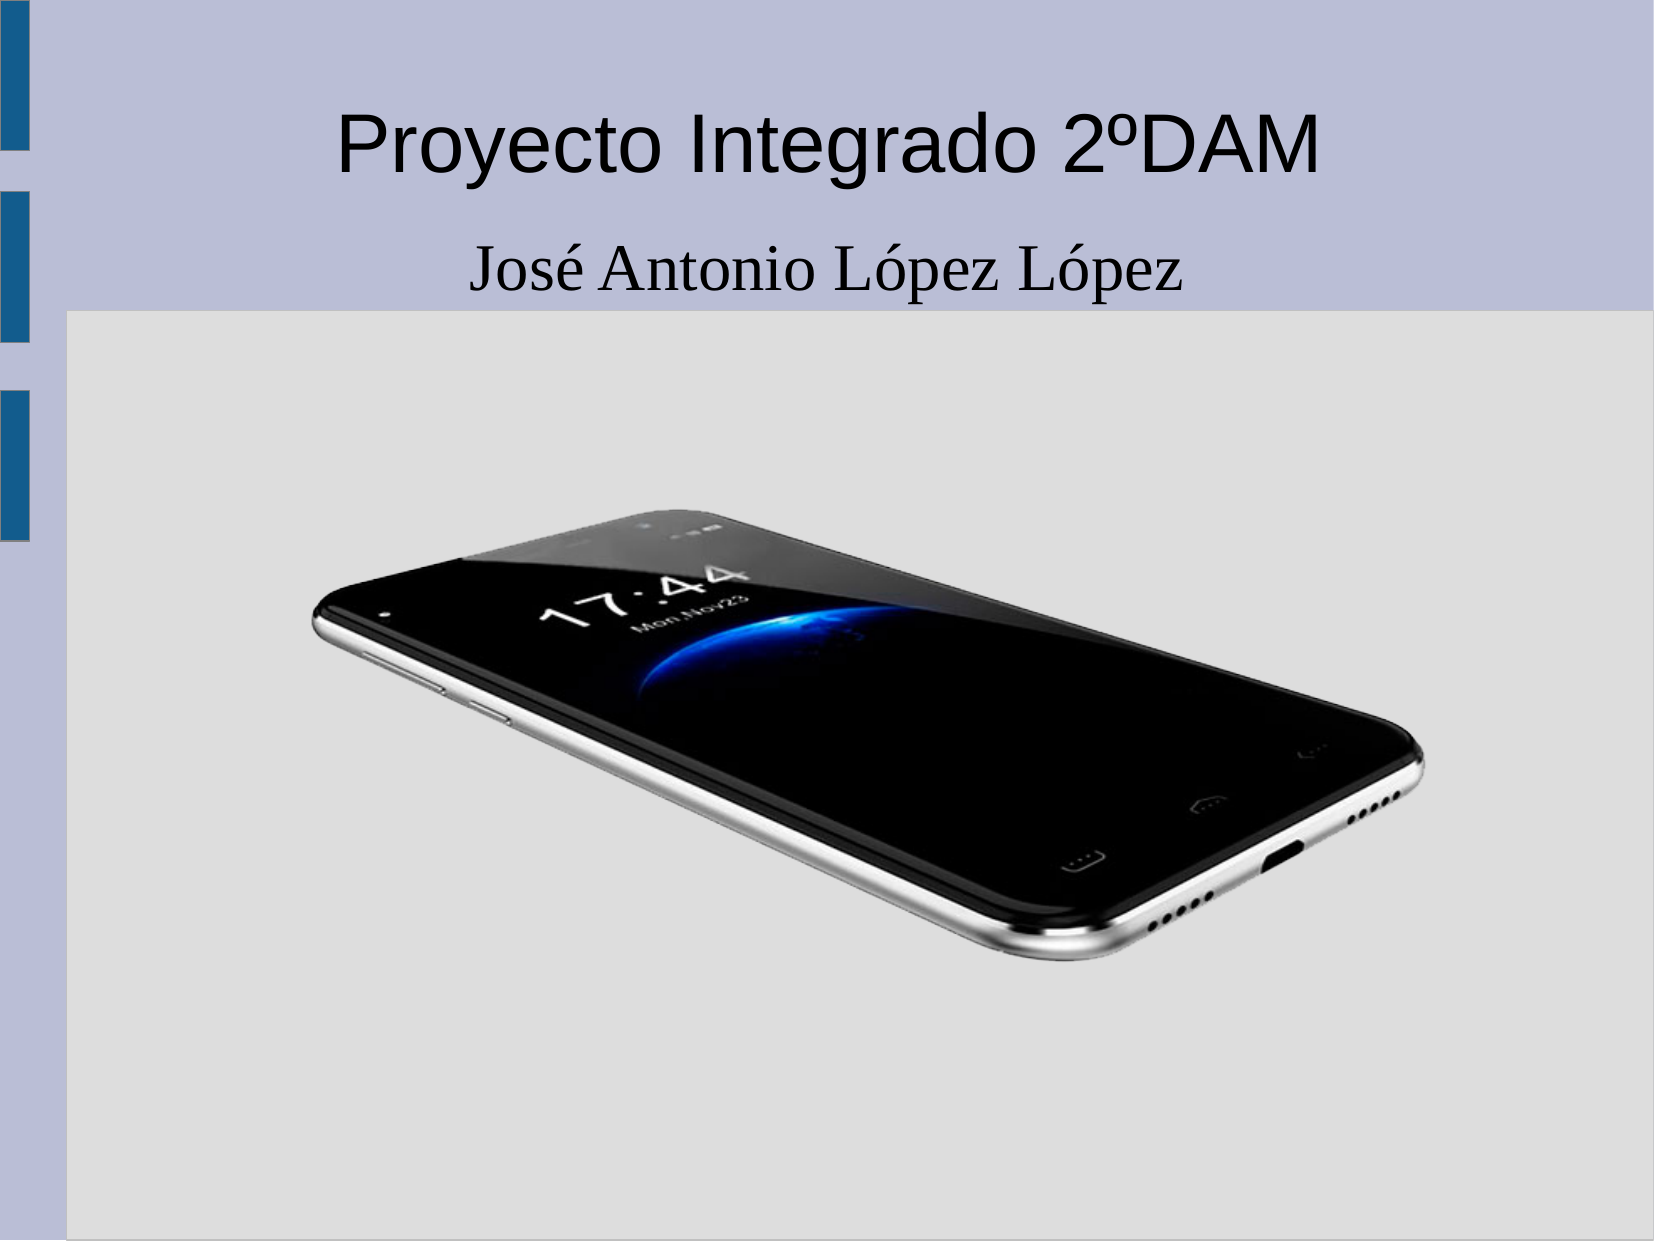

Proyecto Integrado 2ºDAM
José Antonio López López